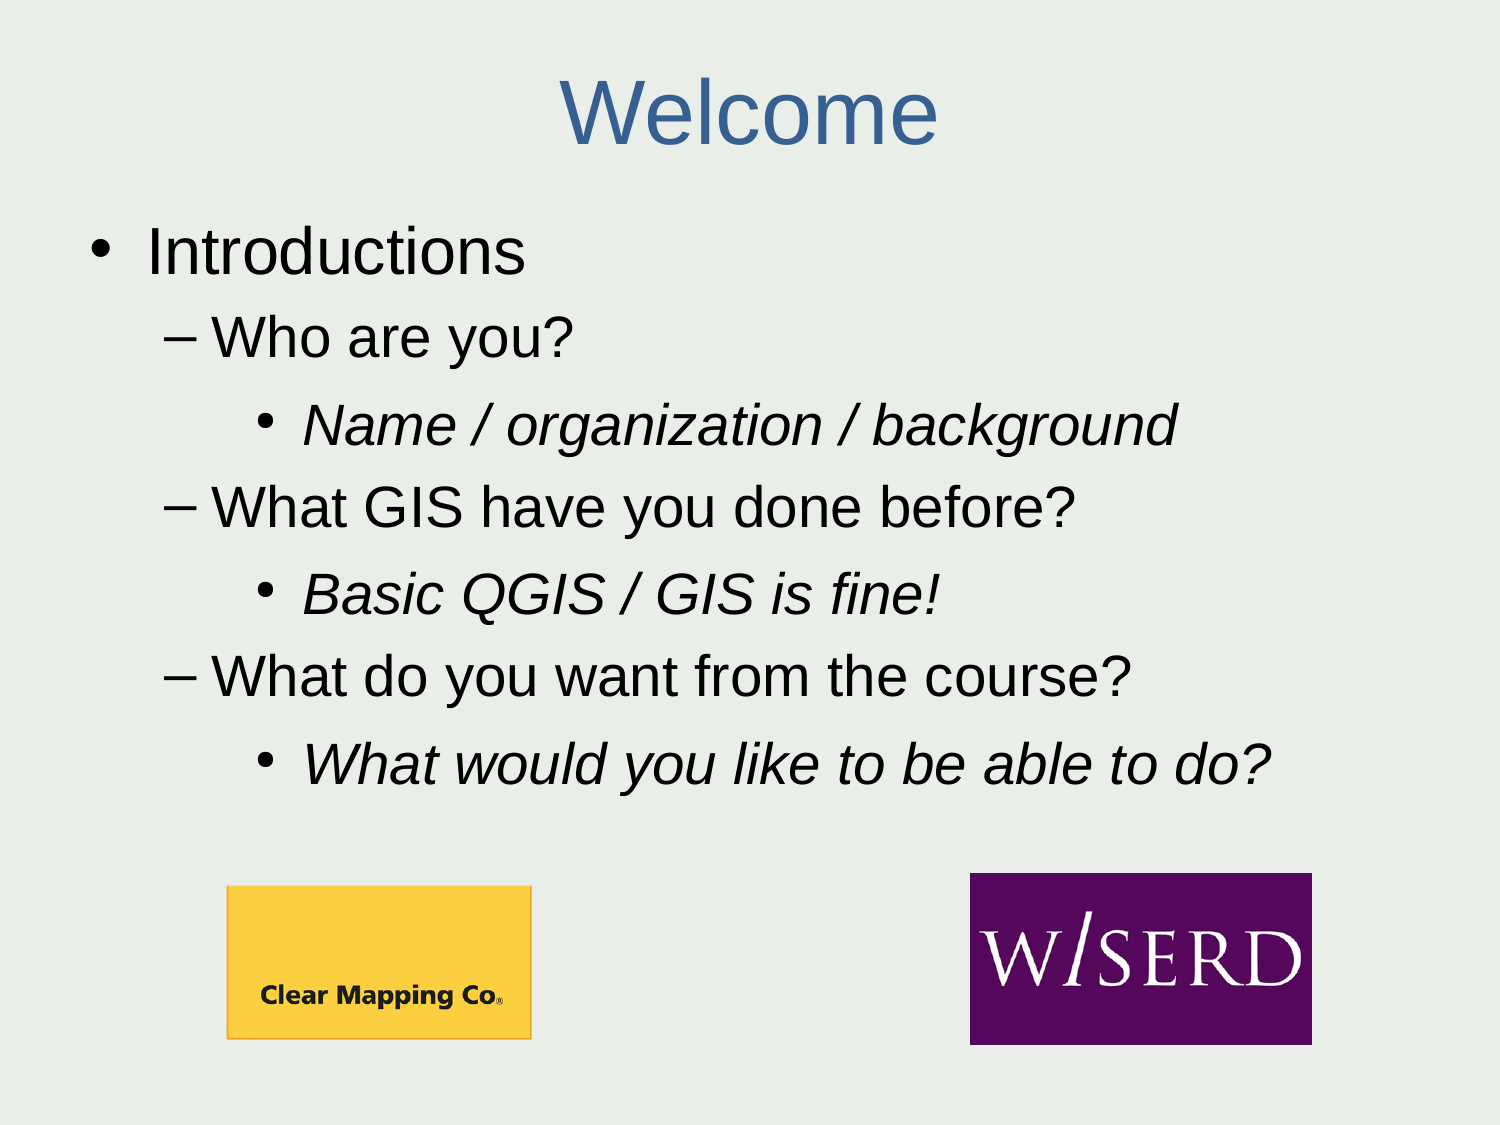

# Welcome
Introductions
Who are you?
Name / organization / background
What GIS have you done before?
Basic QGIS / GIS is fine!
What do you want from the course?
What would you like to be able to do?